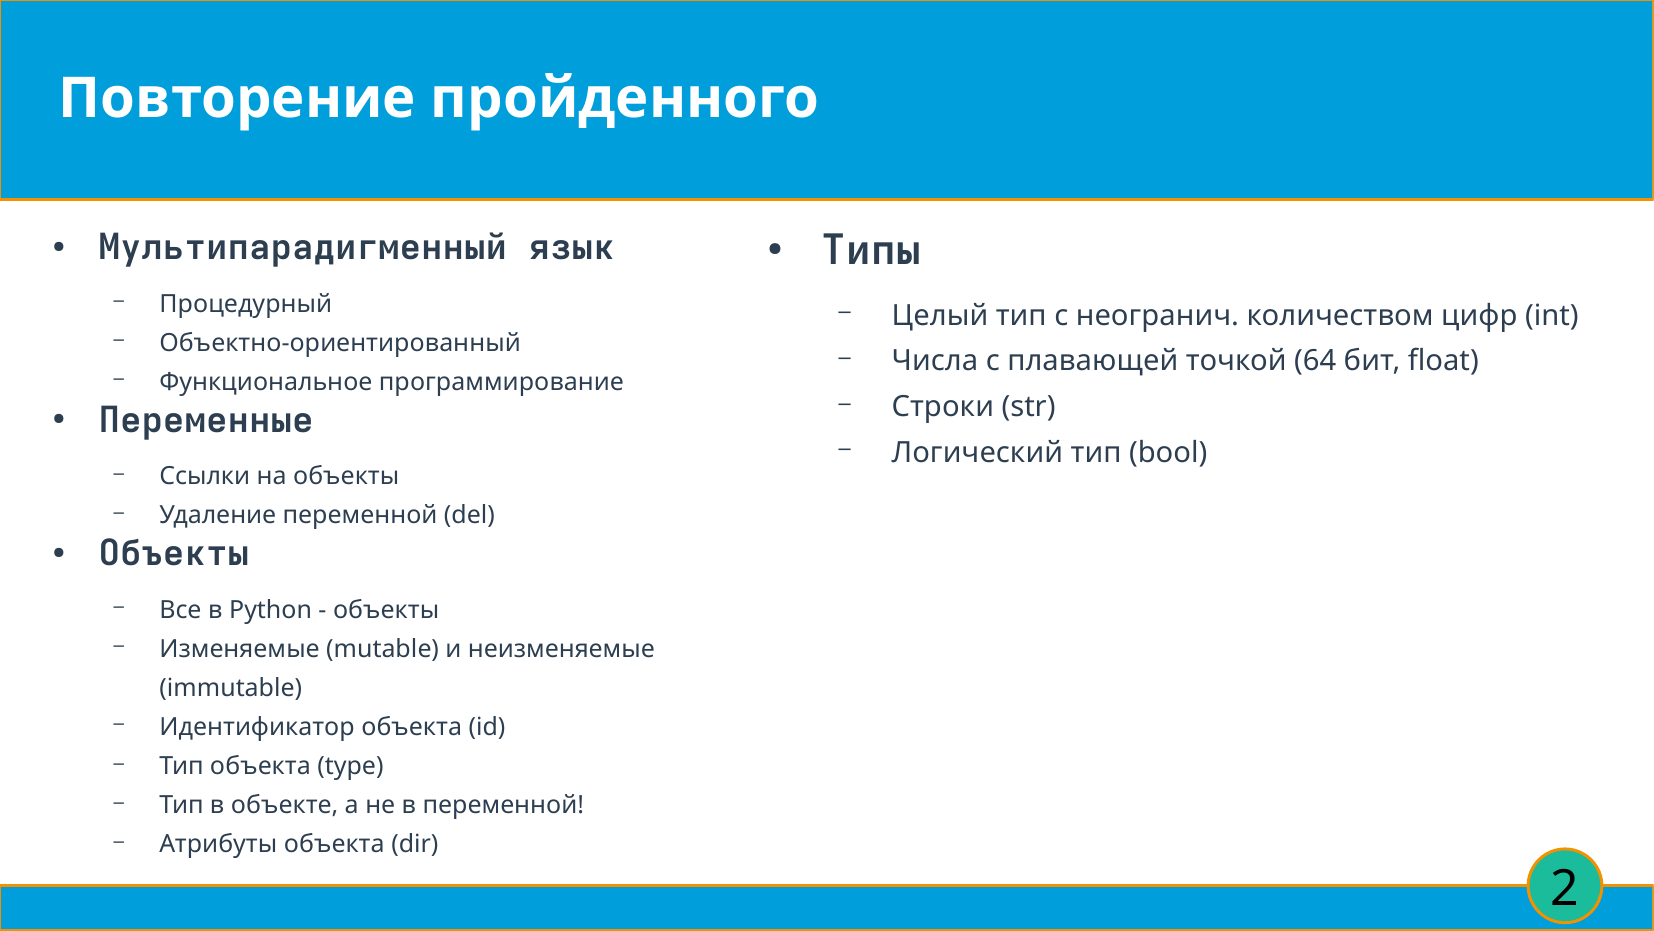

# Повторение пройденного
Типы
Целый тип с неогранич. количеством цифр (int)
Числа с плавающей точкой (64 бит, float)
Строки (str)
Логический тип (bool)
Мультипарадигменный язык
Процедурный
Объектно-ориентированный
Функциональное программирование
Переменные
Ссылки на объекты
Удаление переменной (del)
Объекты
Все в Python - объекты
Изменяемые (mutable) и неизменяемые (immutable)
Идентификатор объекта (id)
Тип объекта (type)
Тип в объекте, а не в переменной!
Атрибуты объекта (dir)